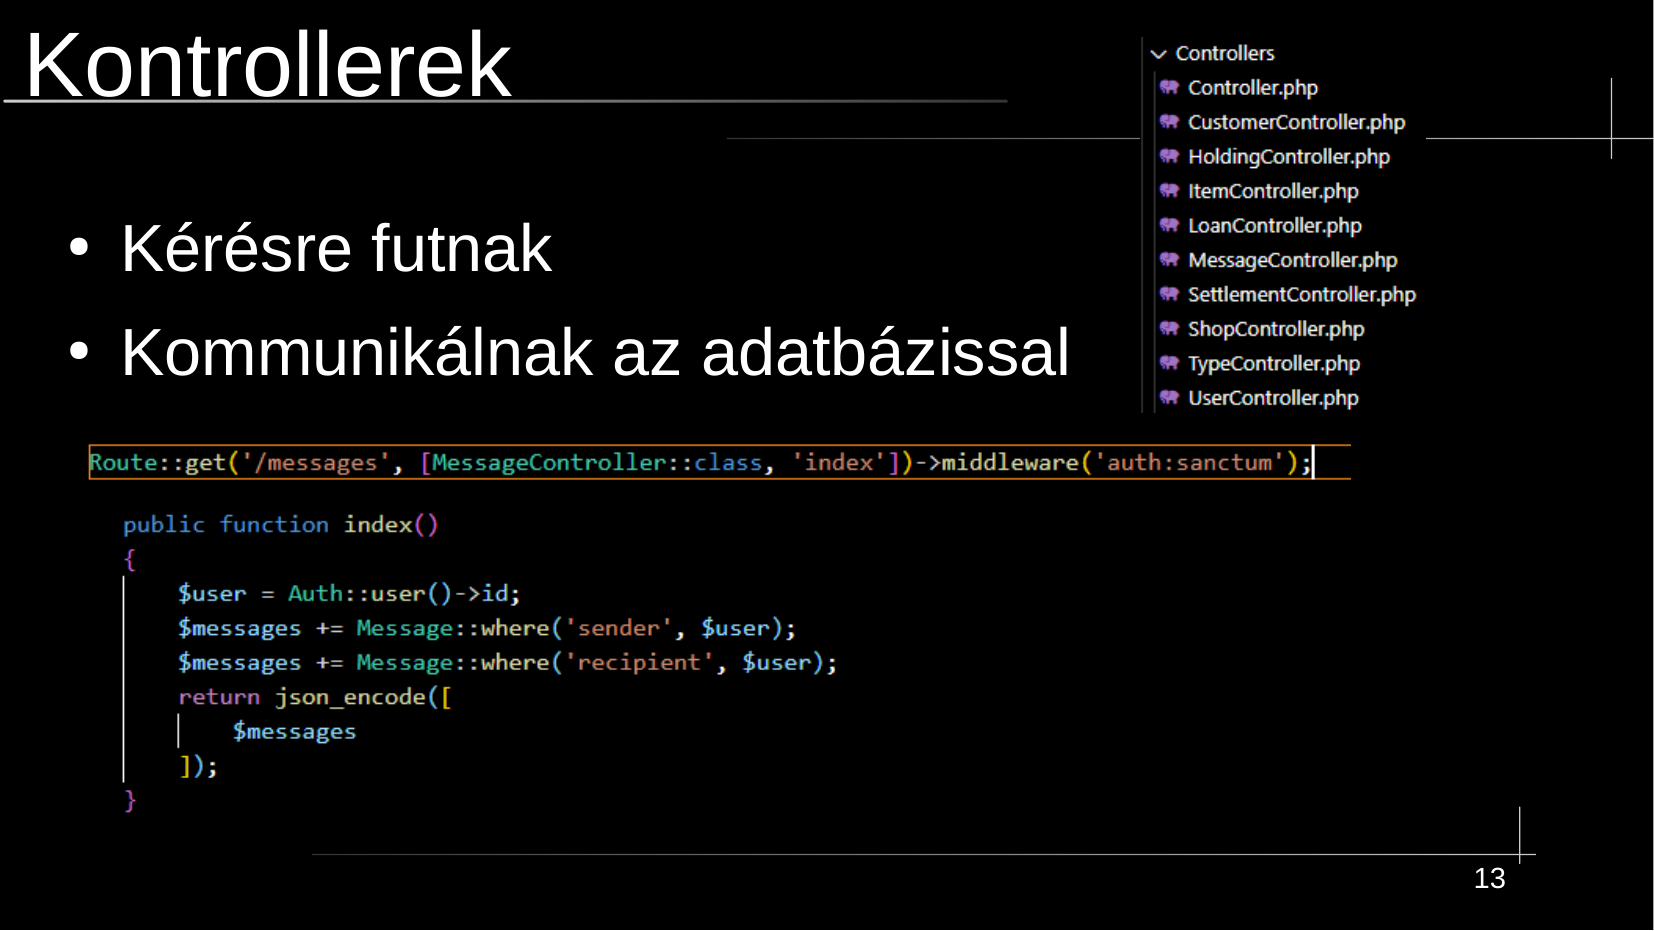

# Kontrollerek
Kérésre futnak
Kommunikálnak az adatbázissal
13